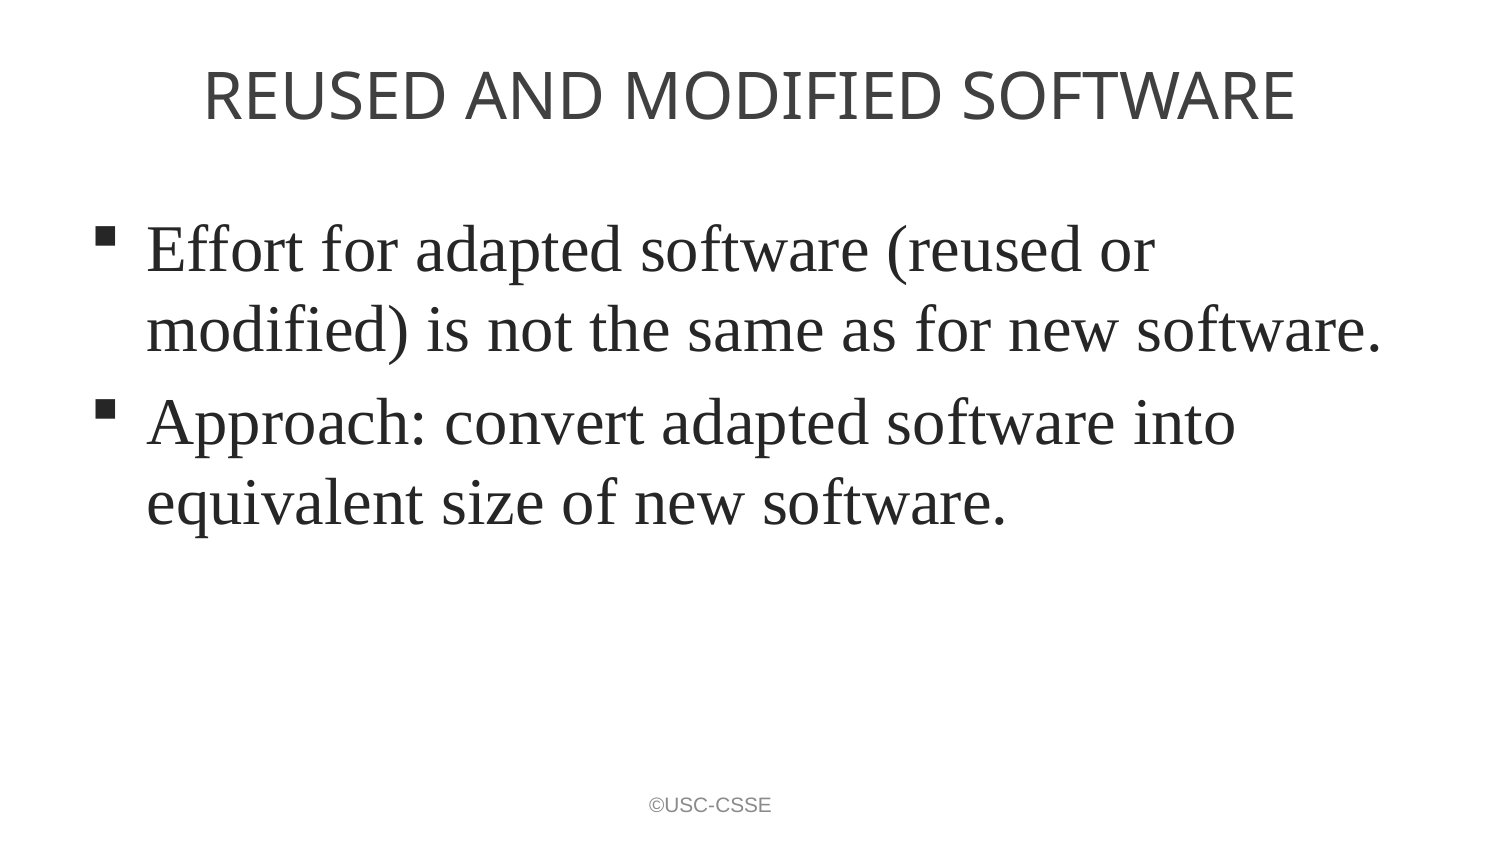

# Reused and Modified Software
Effort for adapted software (reused or modified) is not the same as for new software.
Approach: convert adapted software into equivalent size of new software.
©USC-CSSE